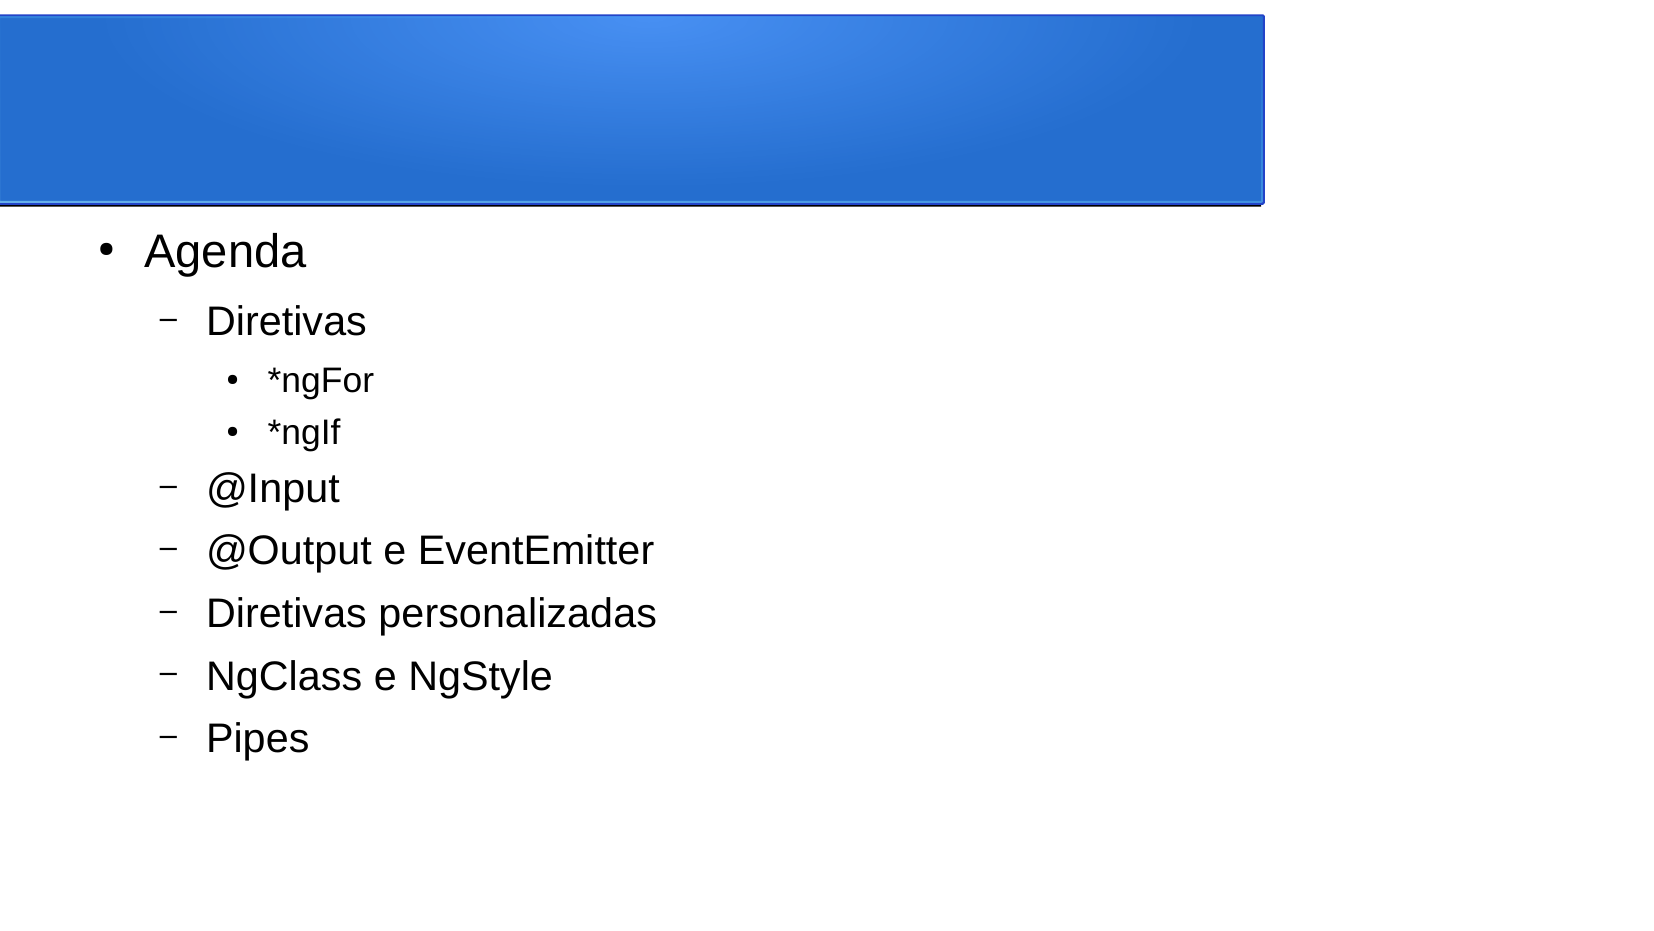

#
Agenda
Diretivas
*ngFor
*ngIf
@Input
@Output e EventEmitter
Diretivas personalizadas
NgClass e NgStyle
Pipes